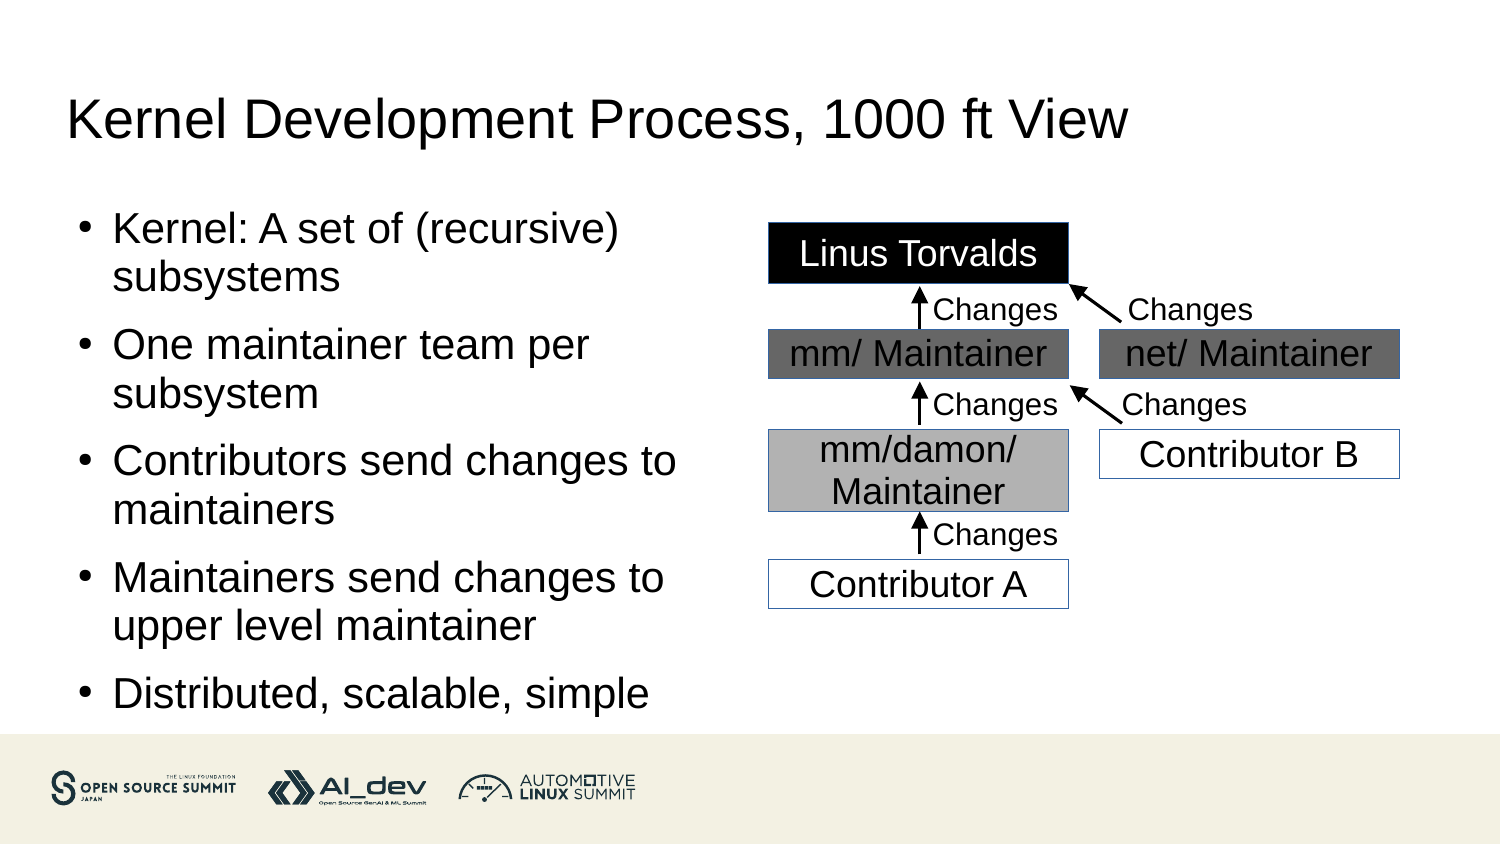

# Kernel Development Process, 1000 ft View
Kernel: A set of (recursive) subsystems
One maintainer team per subsystem
Contributors send changes to maintainers
Maintainers send changes to upper level maintainer
Distributed, scalable, simple
Linus Torvalds
Changes
Changes
mm/ Maintainer
net/ Maintainer
Changes
Changes
mm/damon/ Maintainer
Contributor B
Changes
Contributor A